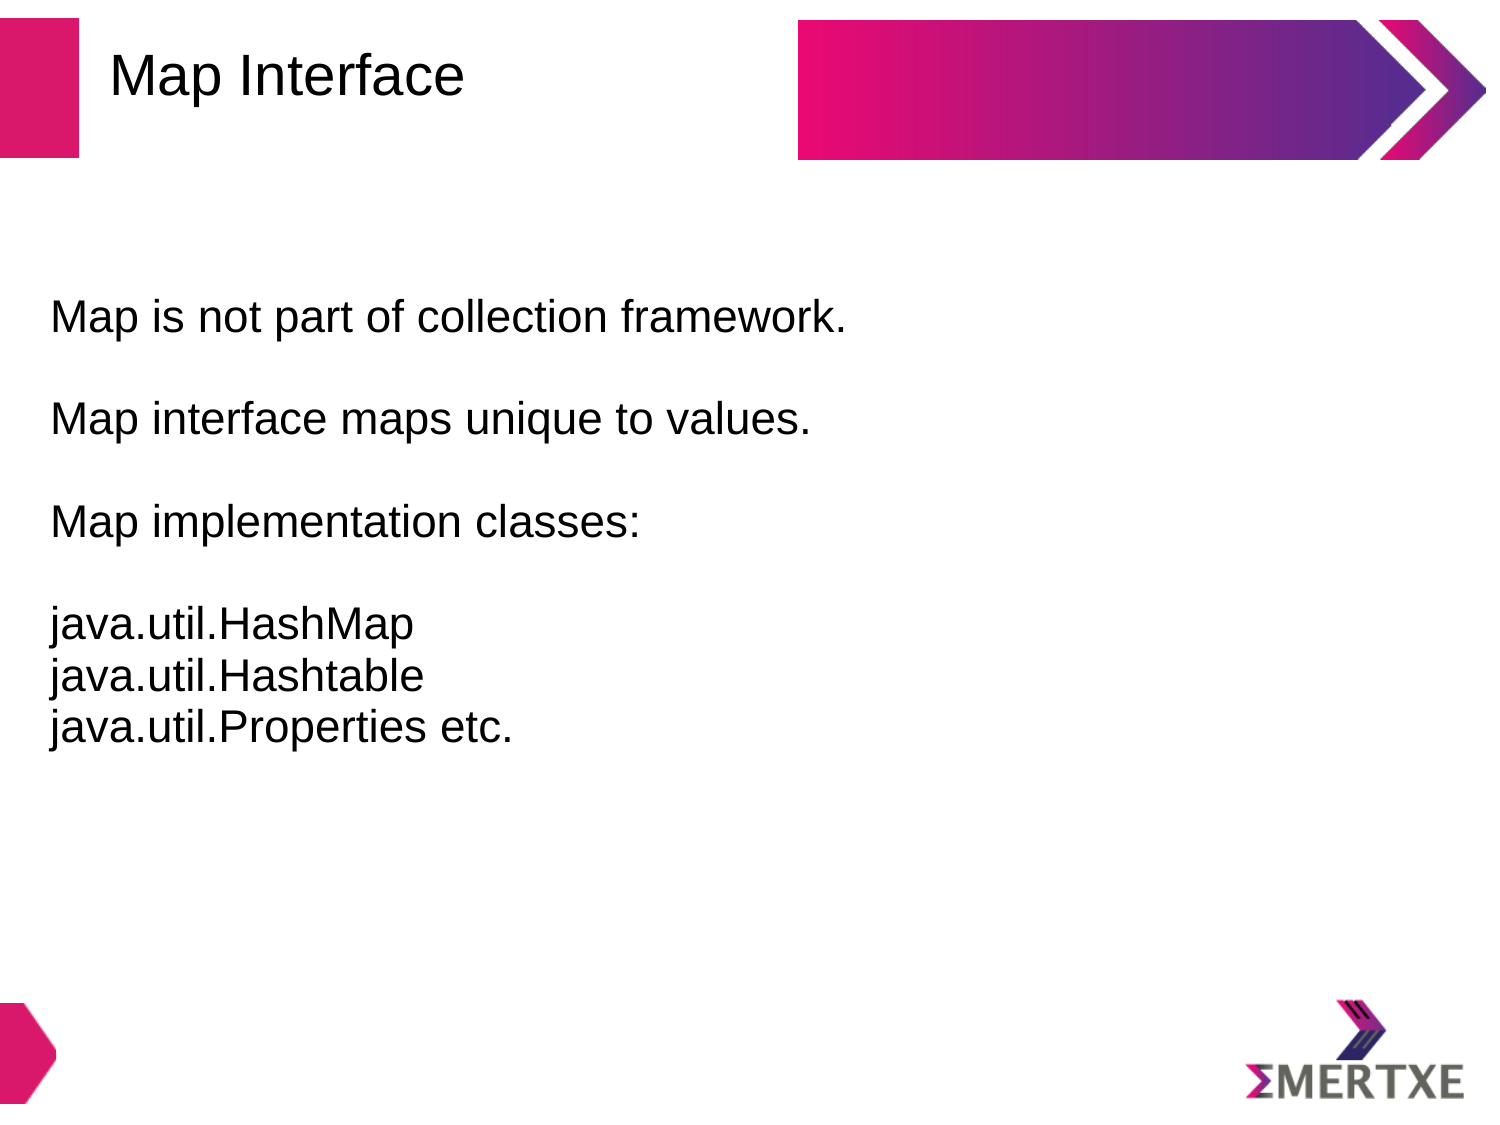

Map Interface
Map is not part of collection framework.
Map interface maps unique to values.
Map implementation classes:
java.util.HashMap
java.util.Hashtable
java.util.Properties etc.